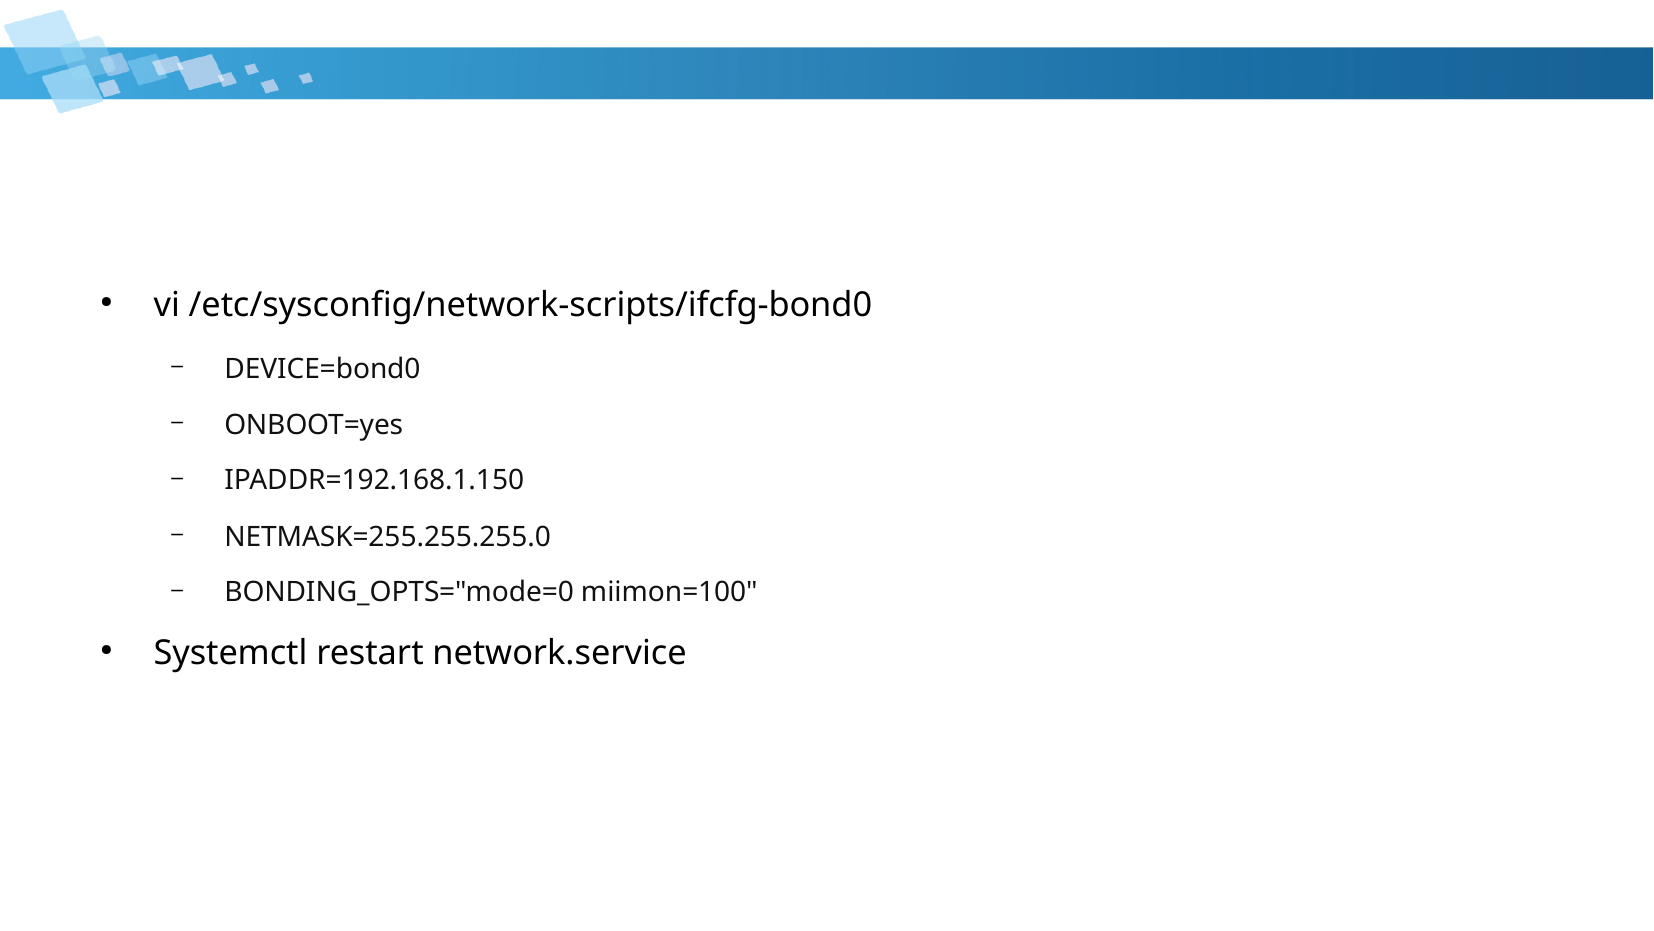

#
vi /etc/sysconfig/network-scripts/ifcfg-bond0
DEVICE=bond0
ONBOOT=yes
IPADDR=192.168.1.150
NETMASK=255.255.255.0
BONDING_OPTS="mode=0 miimon=100"
Systemctl restart network.service